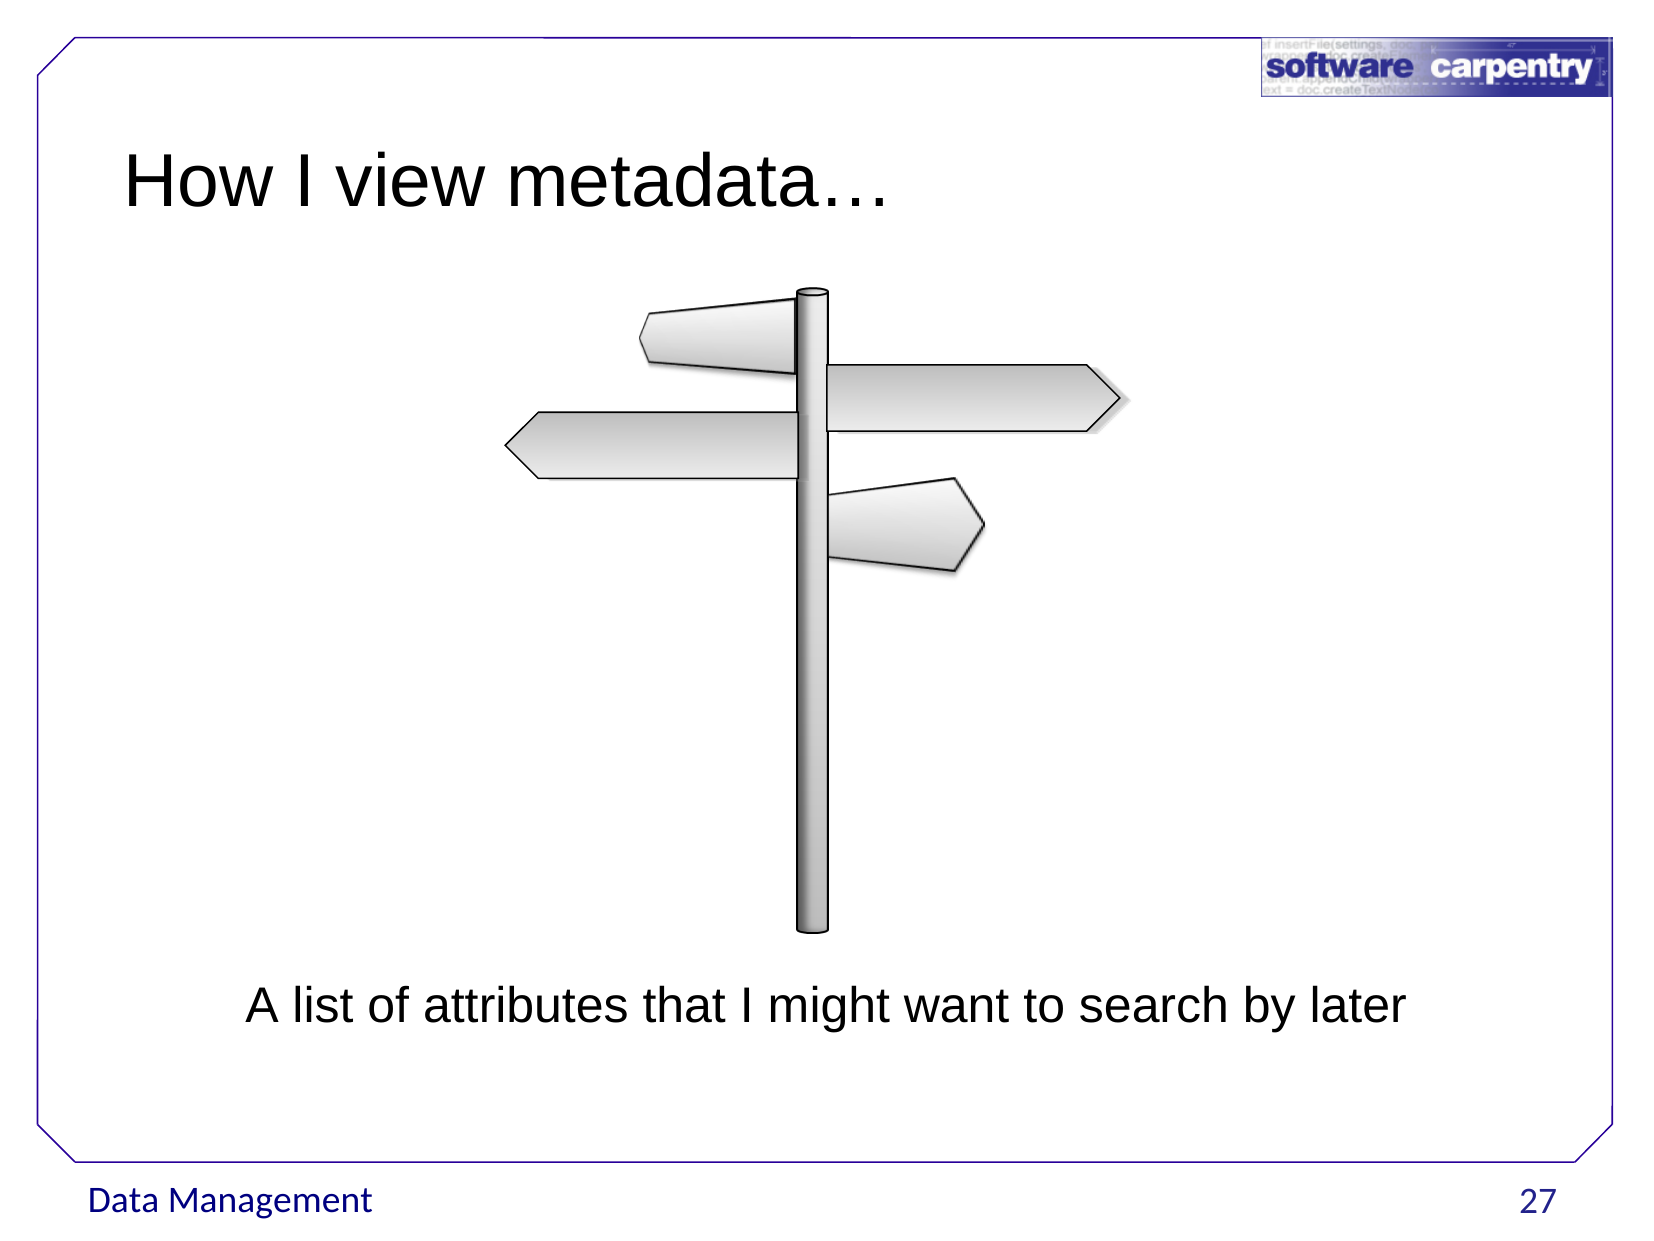

How I view metadata…
A list of attributes that I might want to search by later